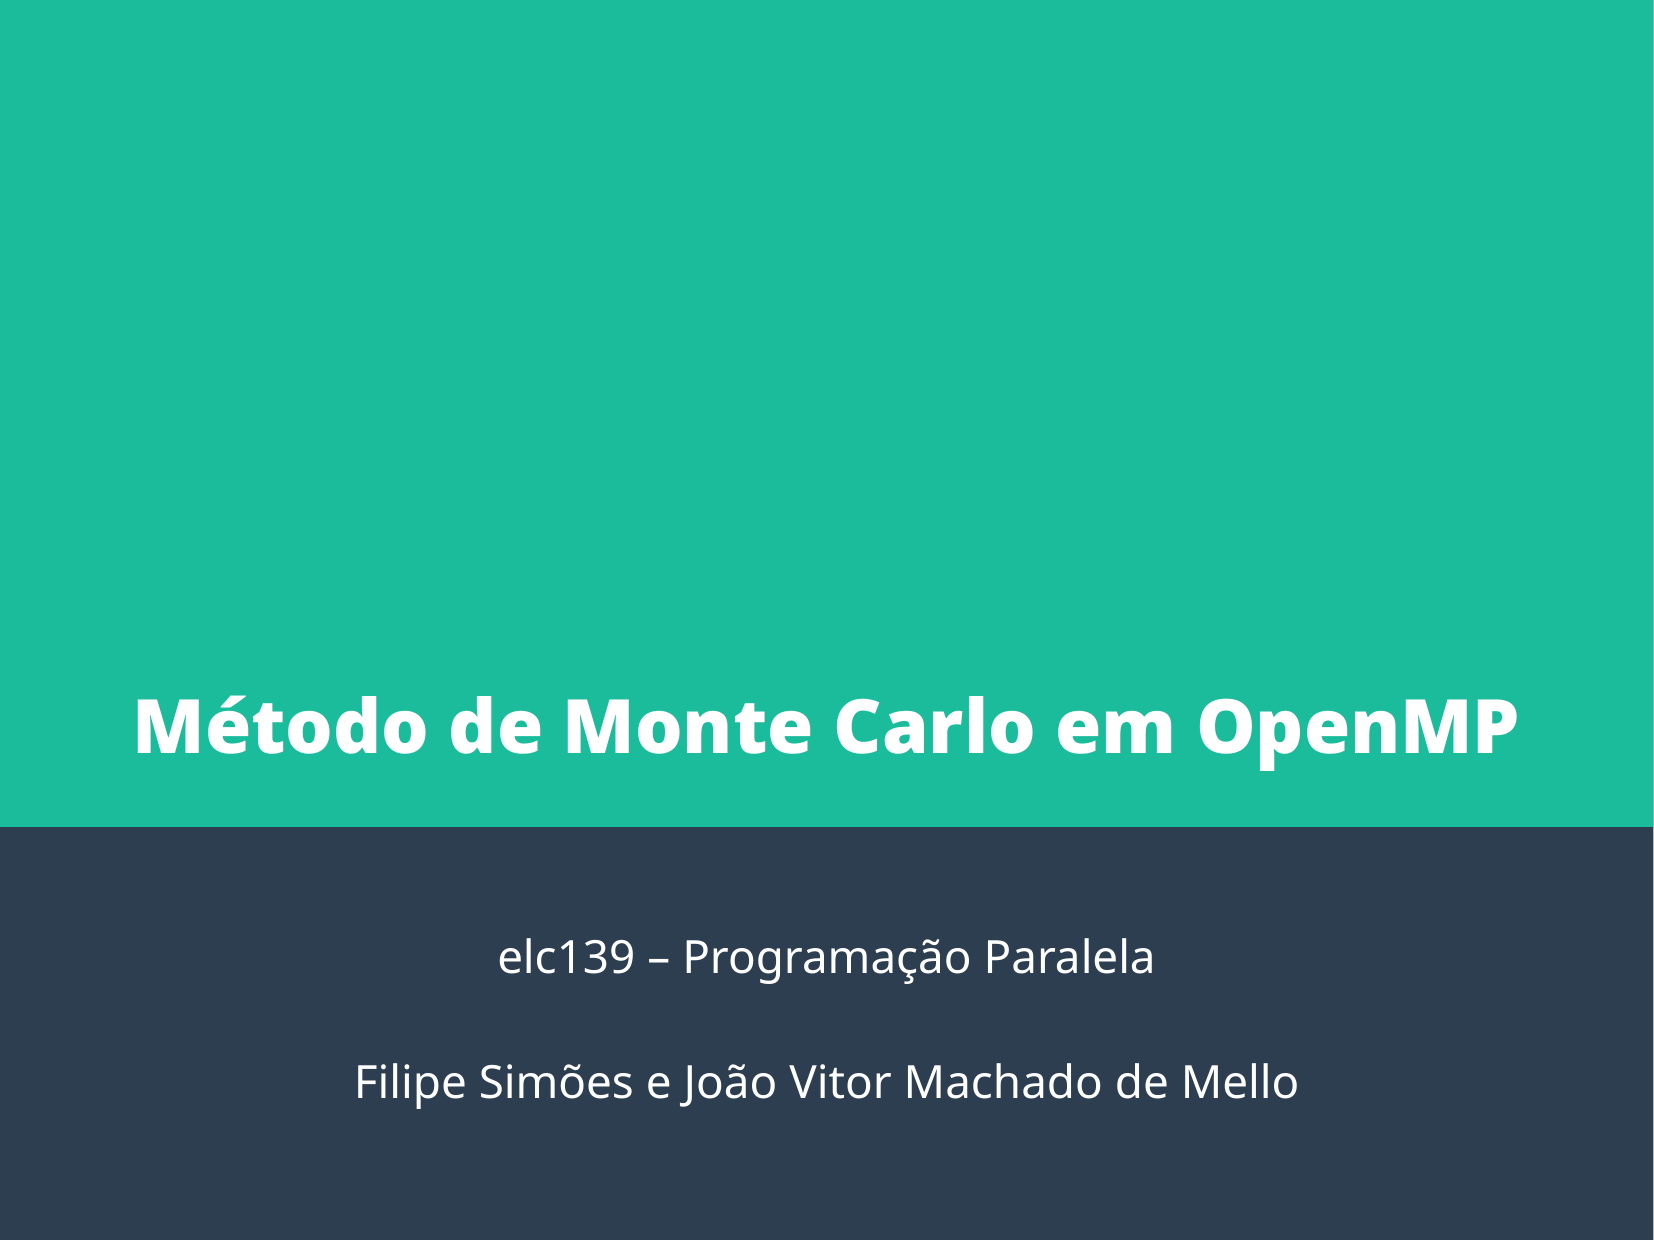

# Método de Monte Carlo em OpenMP
elc139 – Programação Paralela
Filipe Simões e João Vitor Machado de Mello